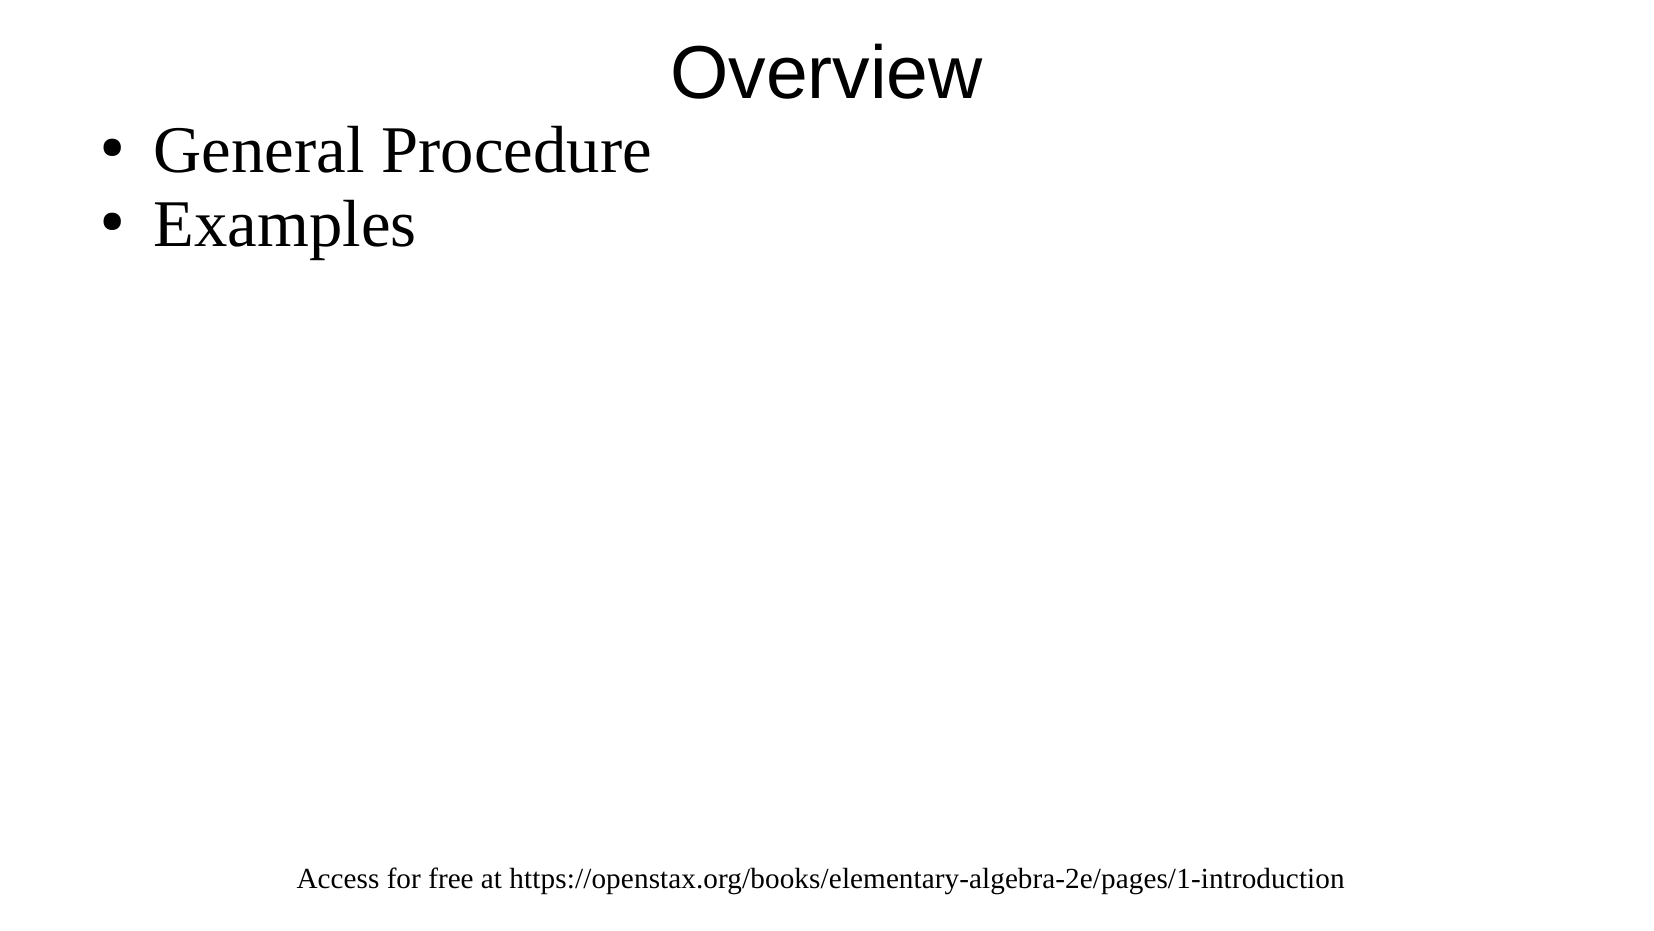

# Overview
General Procedure
Examples
Access for free at https://openstax.org/books/elementary-algebra-2e/pages/1-introduction